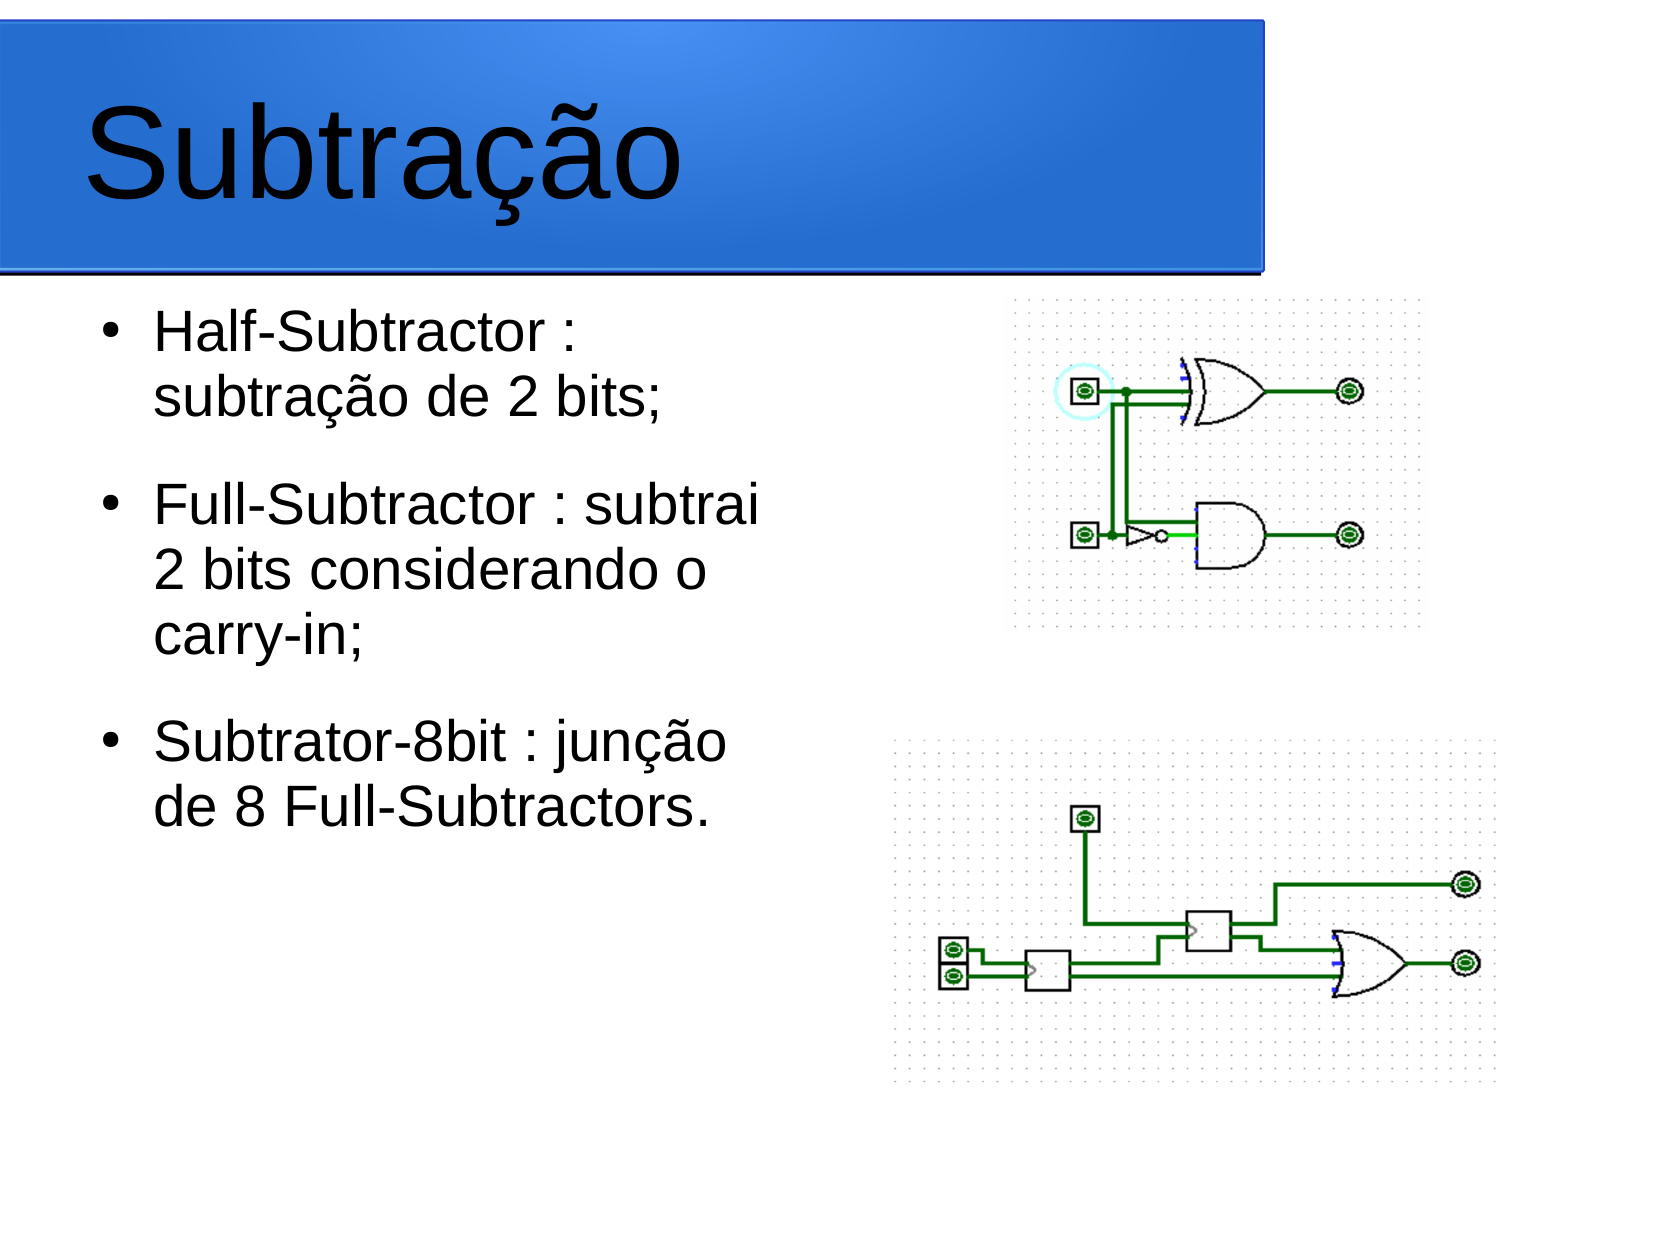

# Subtração
Half-Subtractor : subtração de 2 bits;
Full-Subtractor : subtrai 2 bits considerando o carry-in;
Subtrator-8bit : junção de 8 Full-Subtractors.